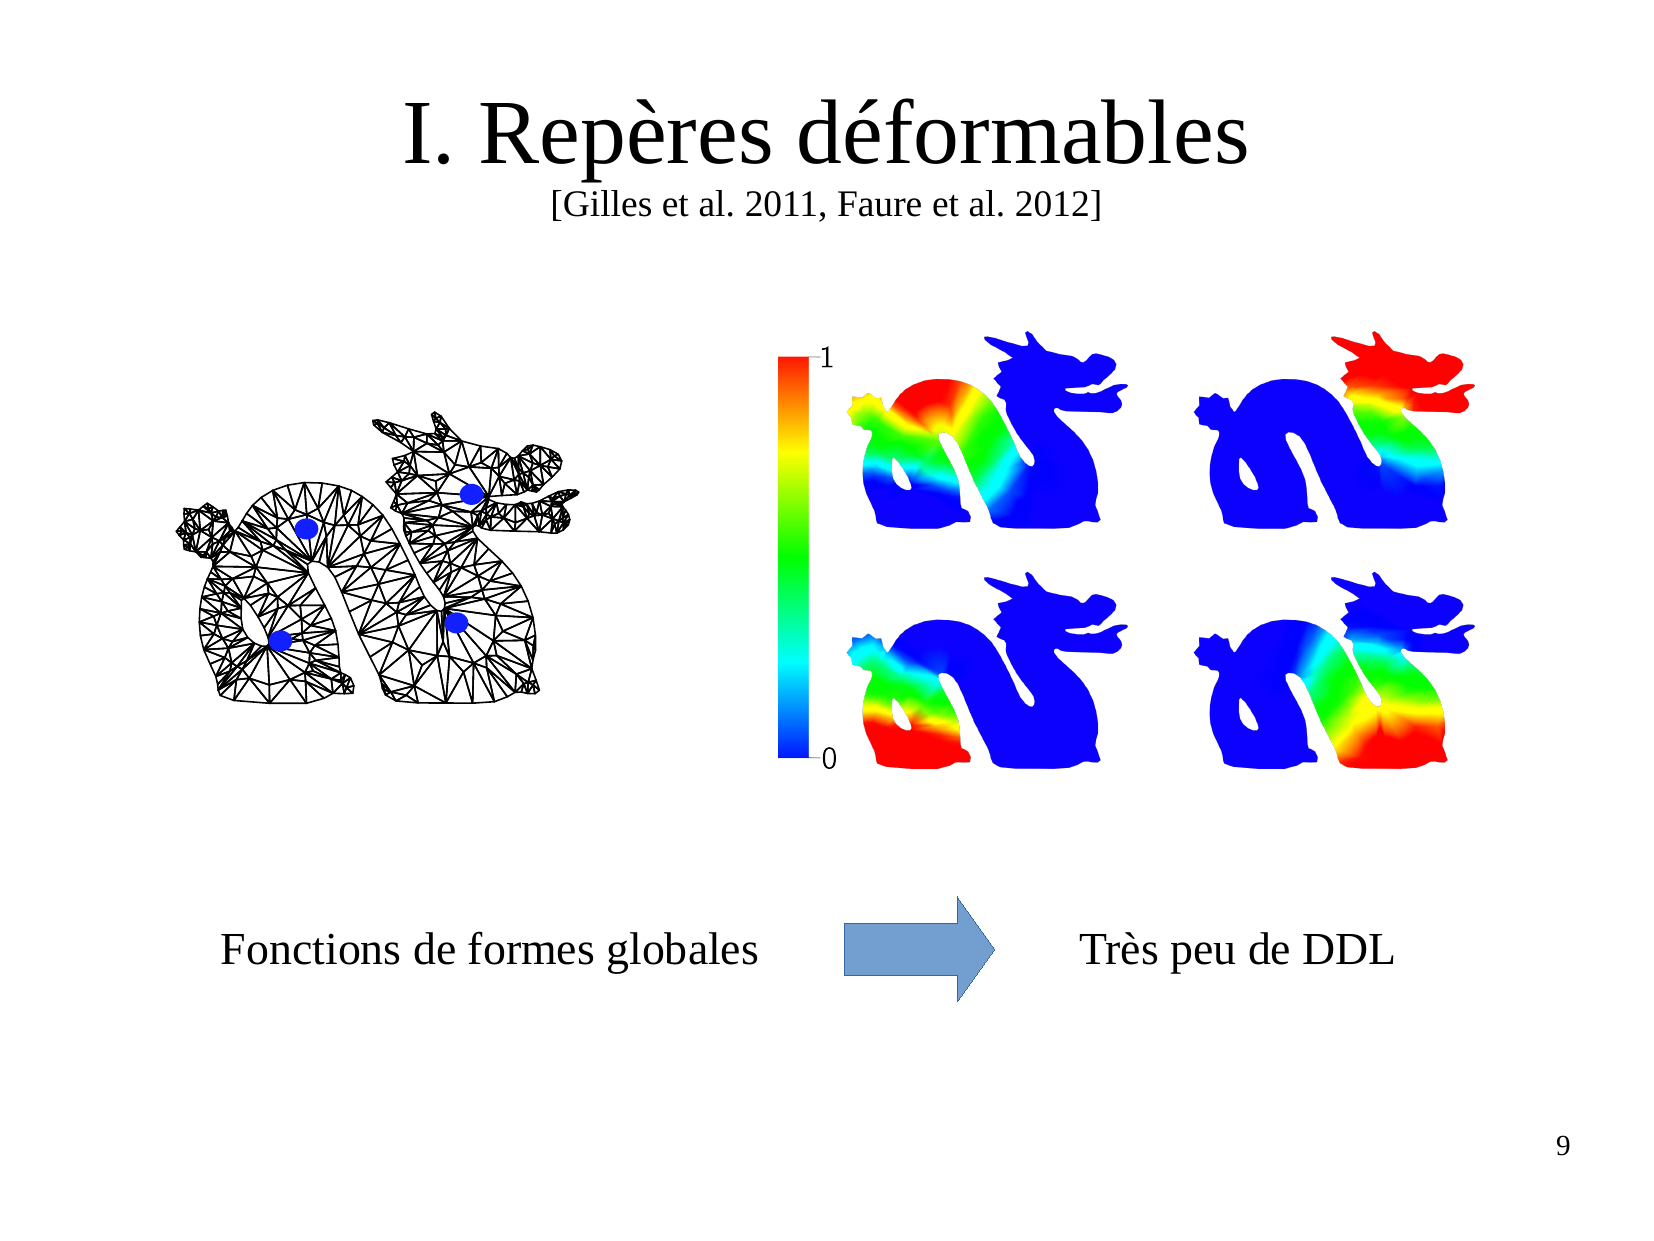

# I. Repères déformables [Gilles et al. 2011, Faure et al. 2012]
Très peu de DDL
Fonctions de formes globales
9